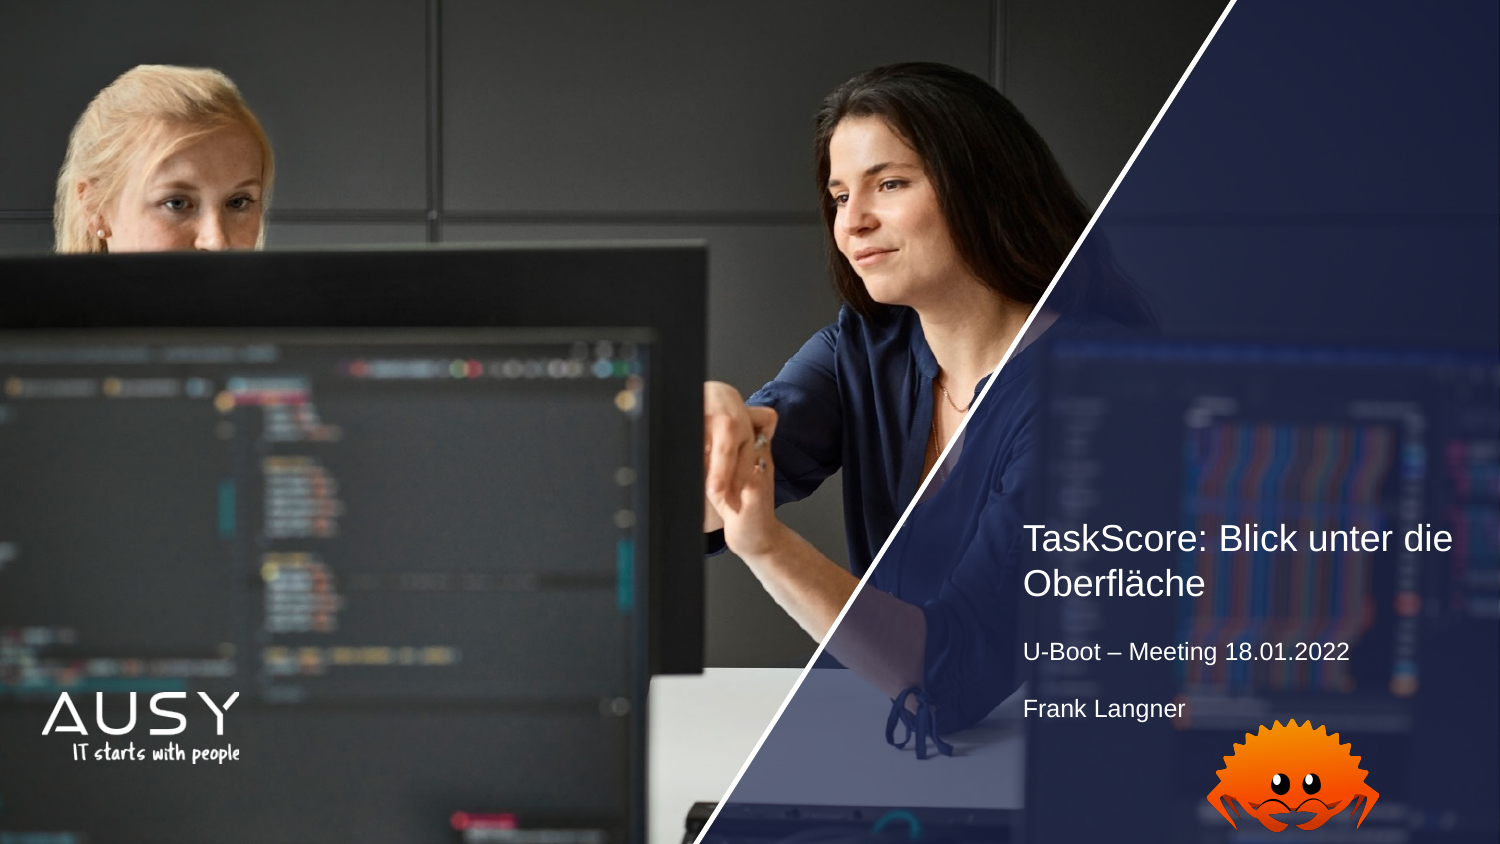

# TaskScore: Blick unter die Oberfläche
U-Boot – Meeting 18.01.2022
Frank Langner